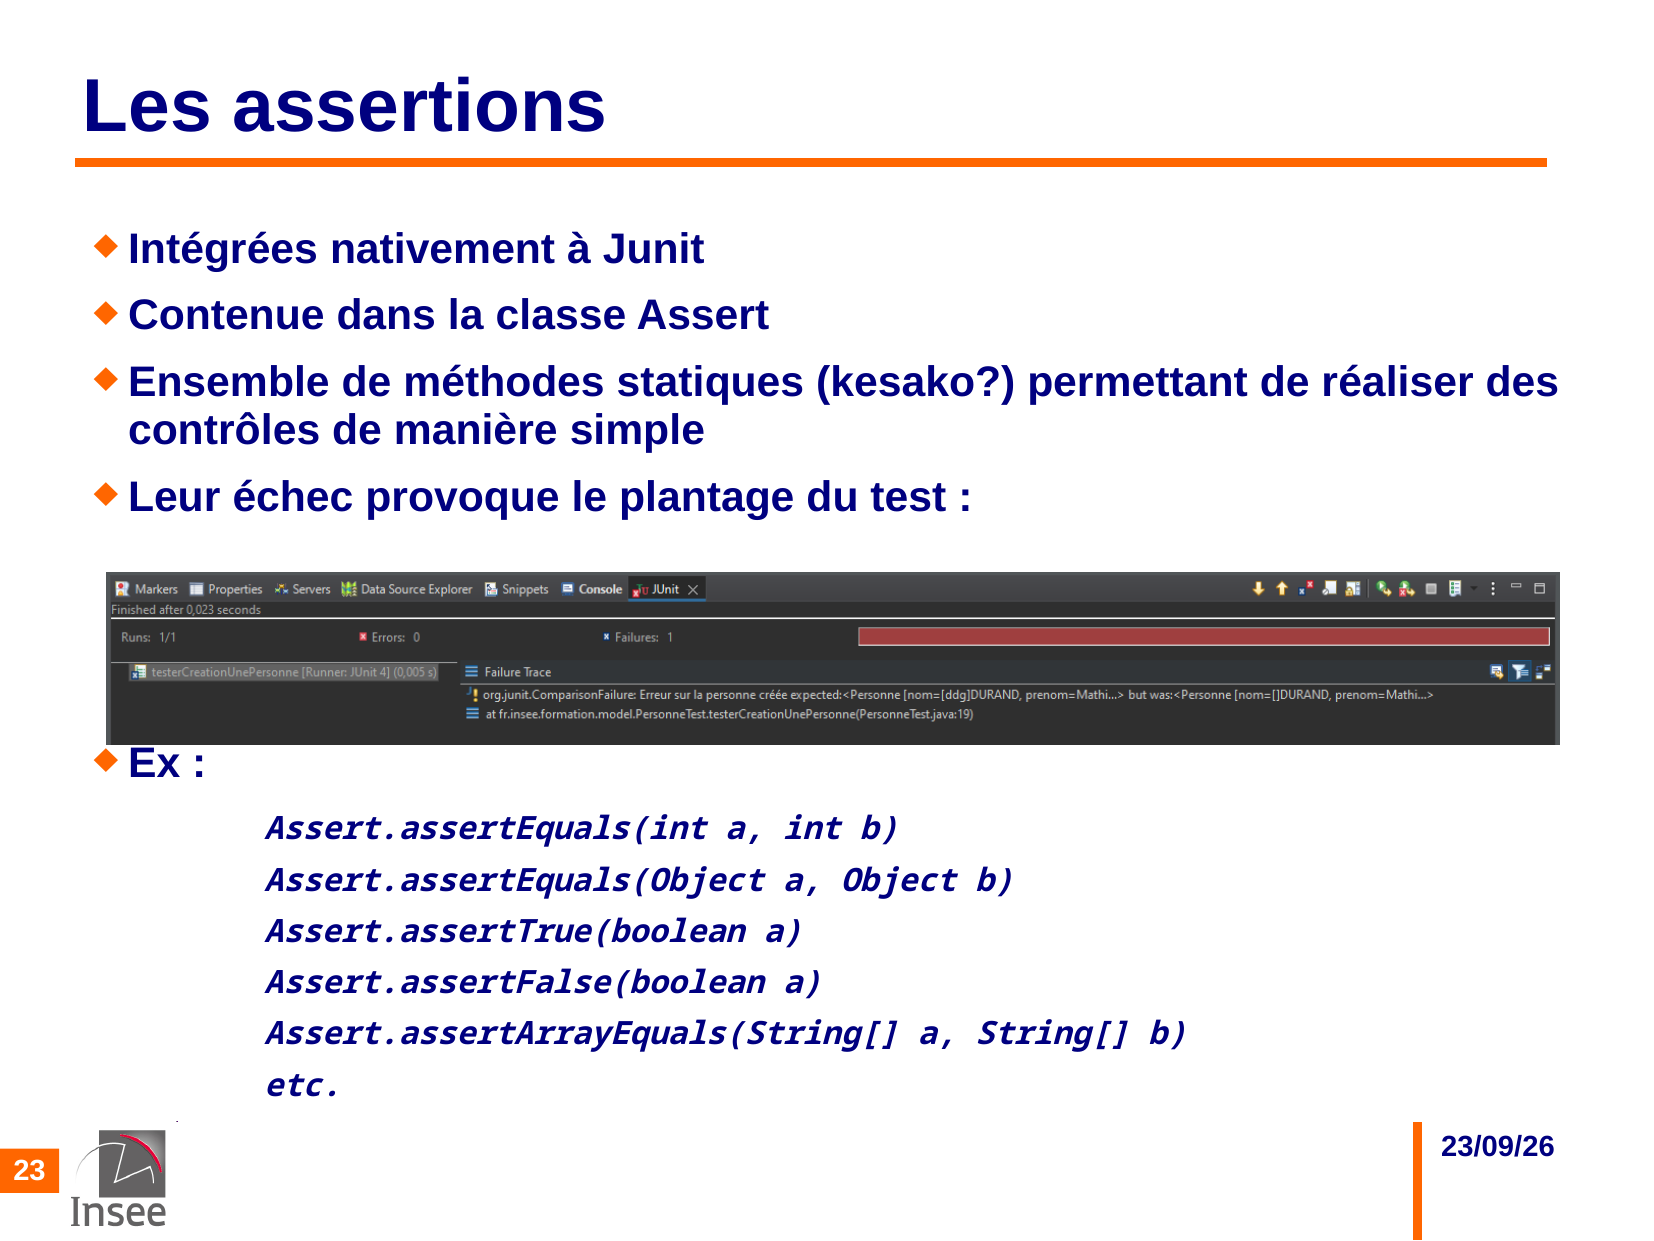

# Les assertions
Intégrées nativement à Junit
Contenue dans la classe Assert
Ensemble de méthodes statiques (kesako?) permettant de réaliser des contrôles de manière simple
Leur échec provoque le plantage du test :
Ex :
Assert.assertEquals(int a, int b)
Assert.assertEquals(Object a, Object b)
Assert.assertTrue(boolean a)
Assert.assertFalse(boolean a)
Assert.assertArrayEquals(String[] a, String[] b)
etc.
23